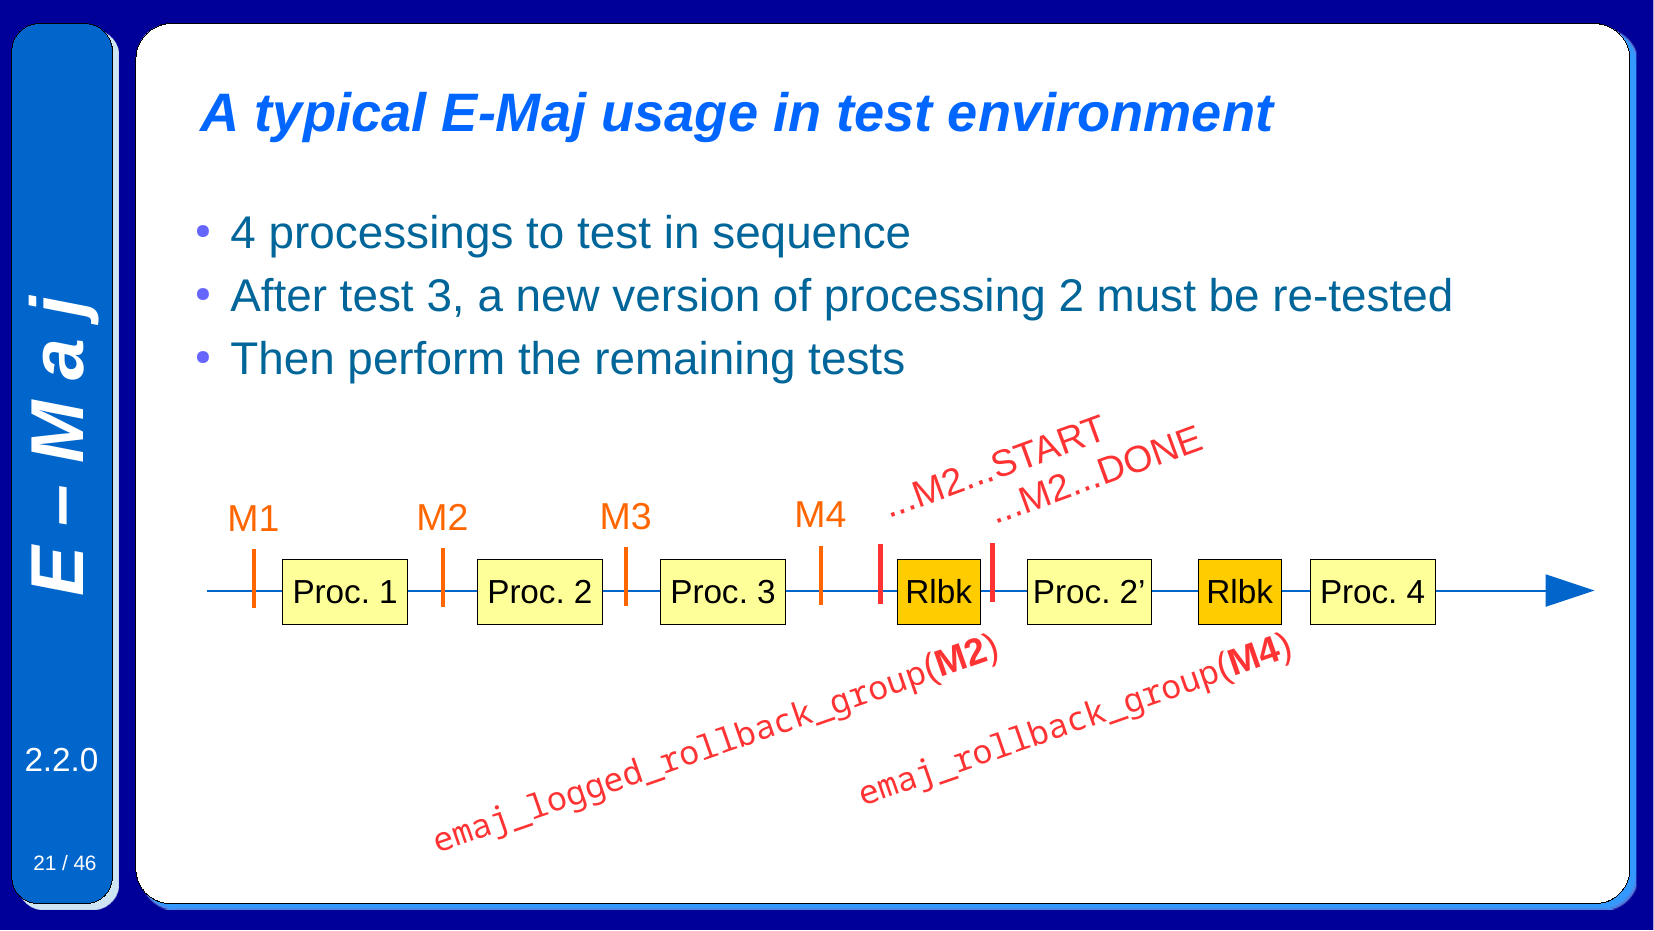

# A typical E-Maj usage in test environment
4 processings to test in sequence
After test 3, a new version of processing 2 must be re-tested
Then perform the remaining tests
...M2...START
...M2...DONE
M4
M3
M2
M1
Proc. 1
Proc. 2
Proc. 3
Rlbk
Proc. 2’
Rlbk
Proc. 4
emaj_rollback_group(M4)
emaj_logged_rollback_group(M2)